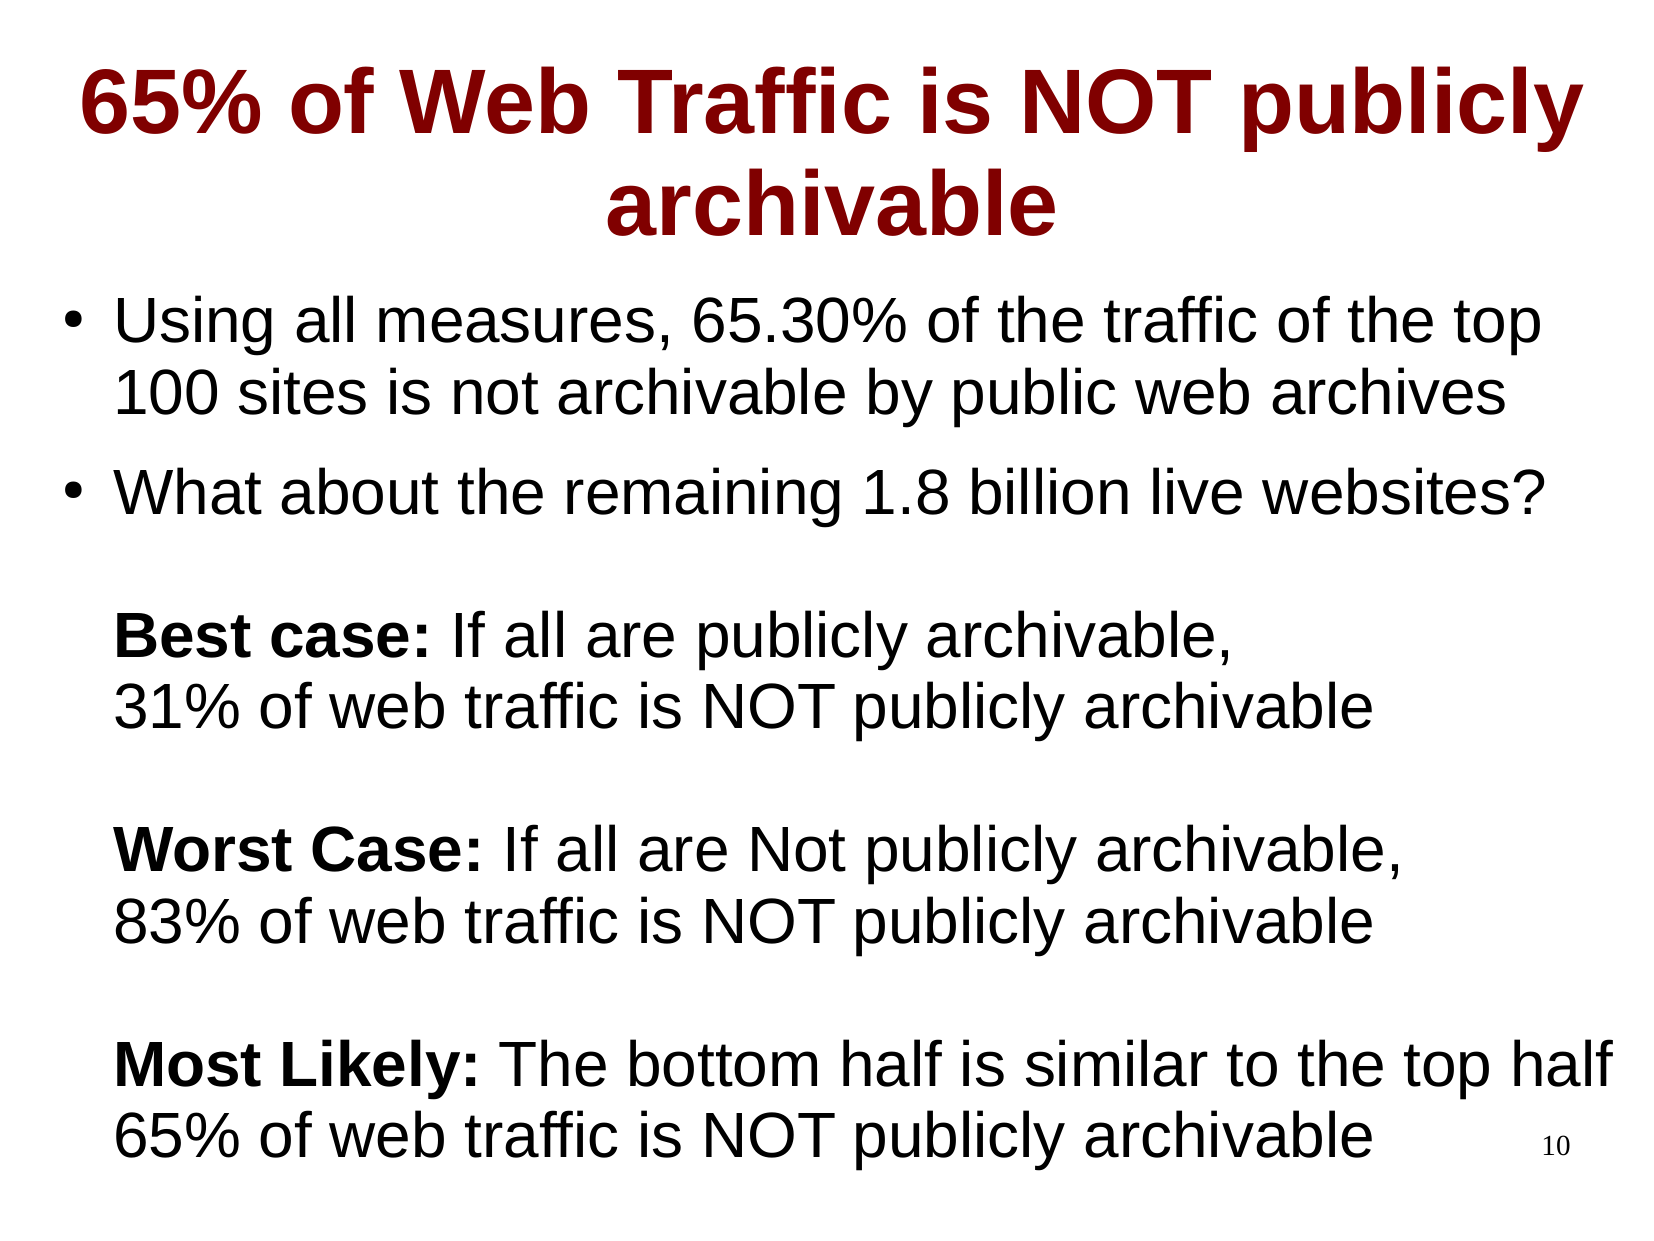

# 65% of Web Traffic is NOT publicly archivable
Using all measures, 65.30% of the traffic of the top 100 sites is not archivable by public web archives
What about the remaining 1.8 billion live websites?
Best case: If all are publicly archivable,
31% of web traffic is NOT publicly archivable
Worst Case: If all are Not publicly archivable,
83% of web traffic is NOT publicly archivable
Most Likely: The bottom half is similar to the top half
65% of web traffic is NOT publicly archivable
10